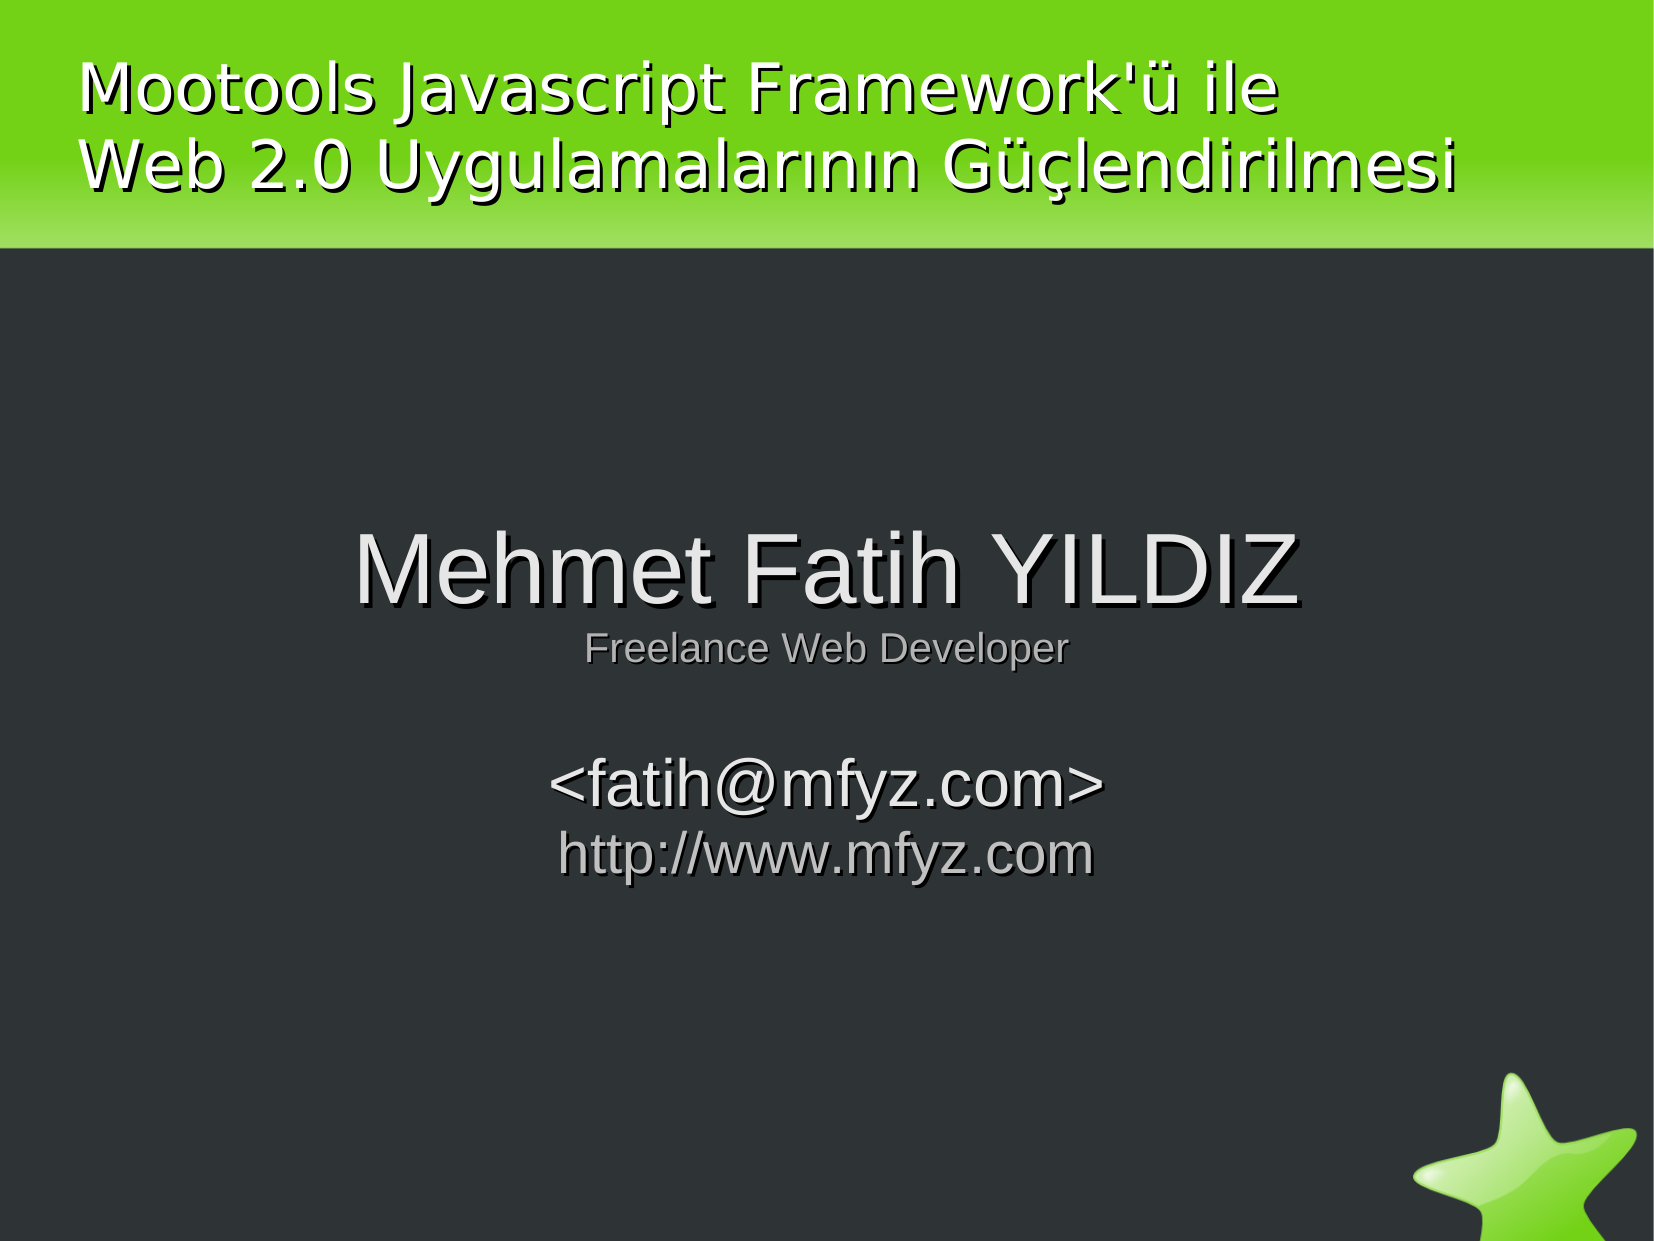

# Mootools Javascript Framework'ü ile Web 2.0 Uygulamalarının Güçlendirilmesi
Mehmet Fatih YILDIZ
Freelance Web Developer
<fatih@mfyz.com>
http://www.mfyz.com